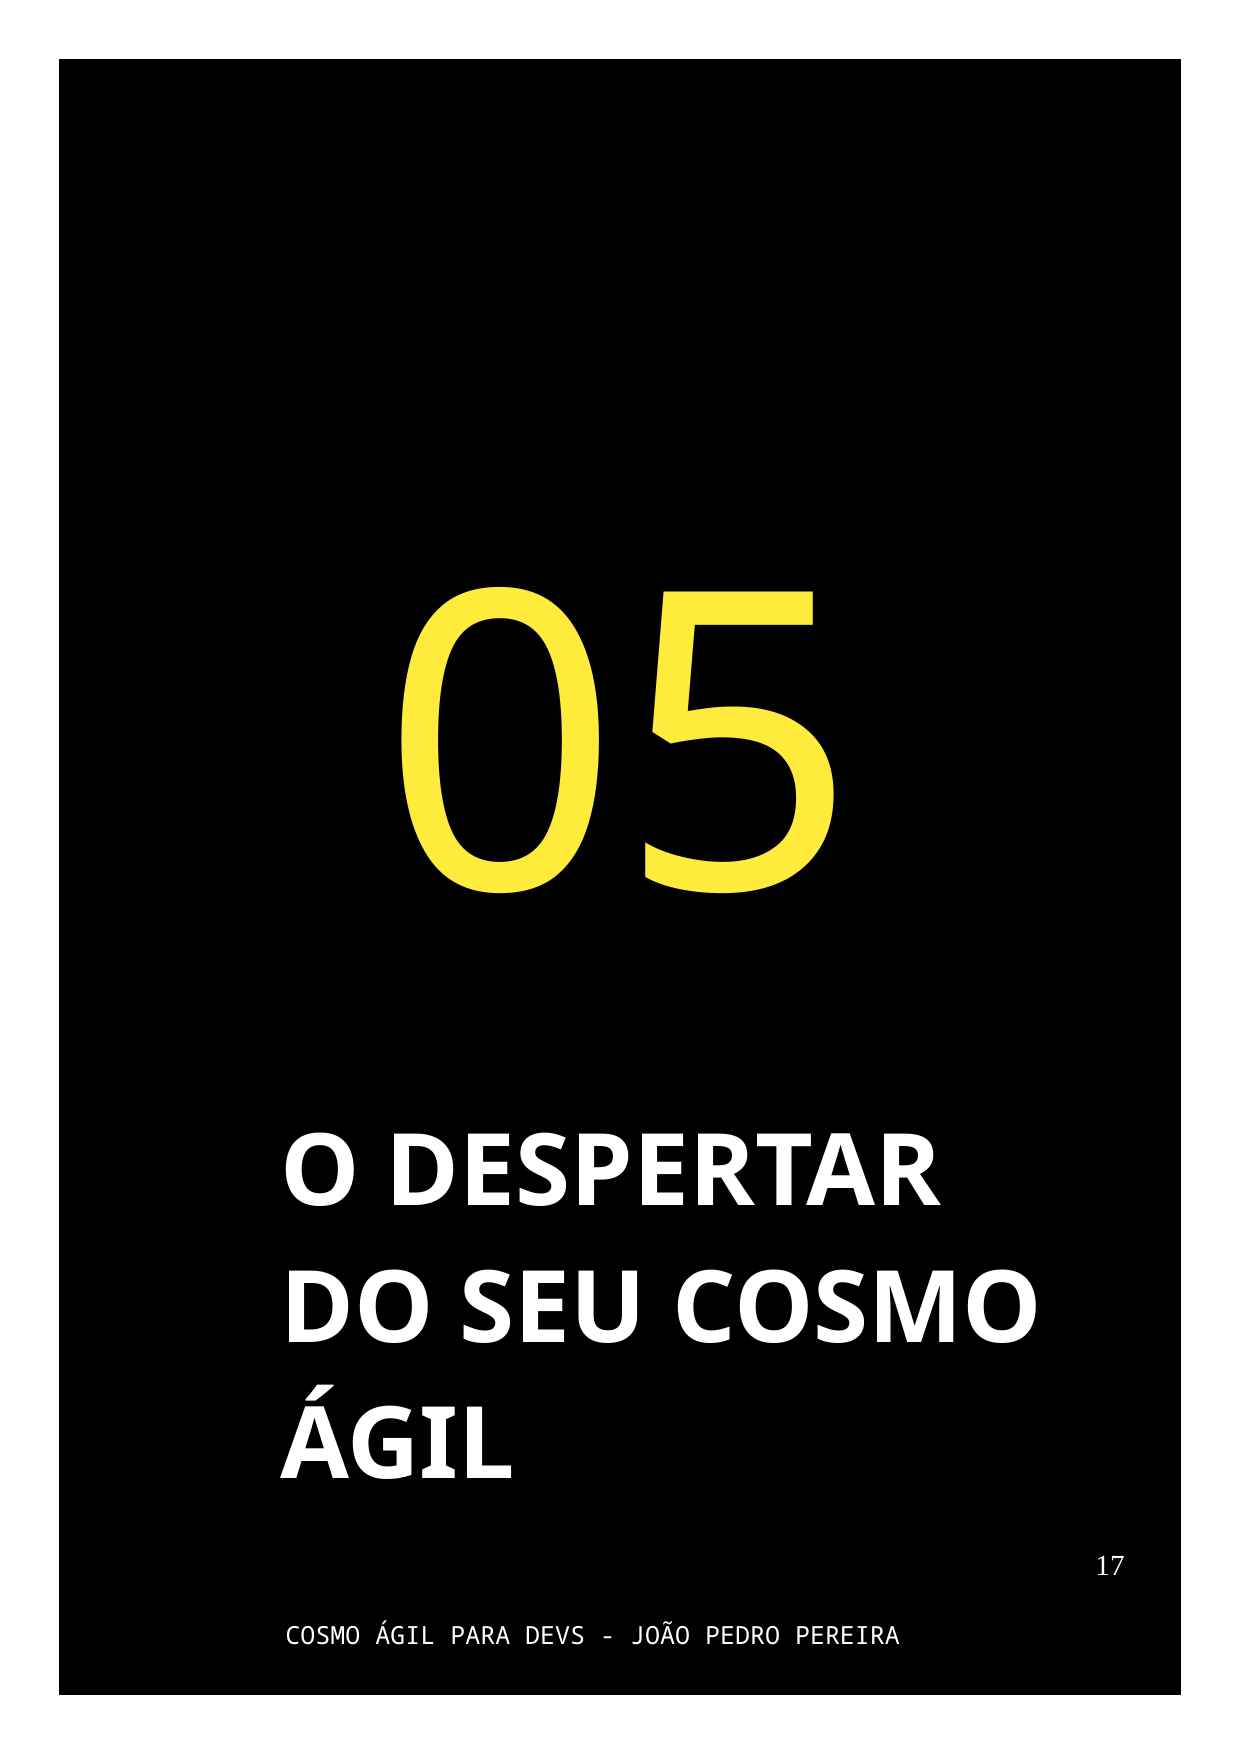

05
O Despertar do Seu Cosmo Ágil
17
COSMO ÁGIL PARA DEVS - JOÃO PEDRO PEREIRA